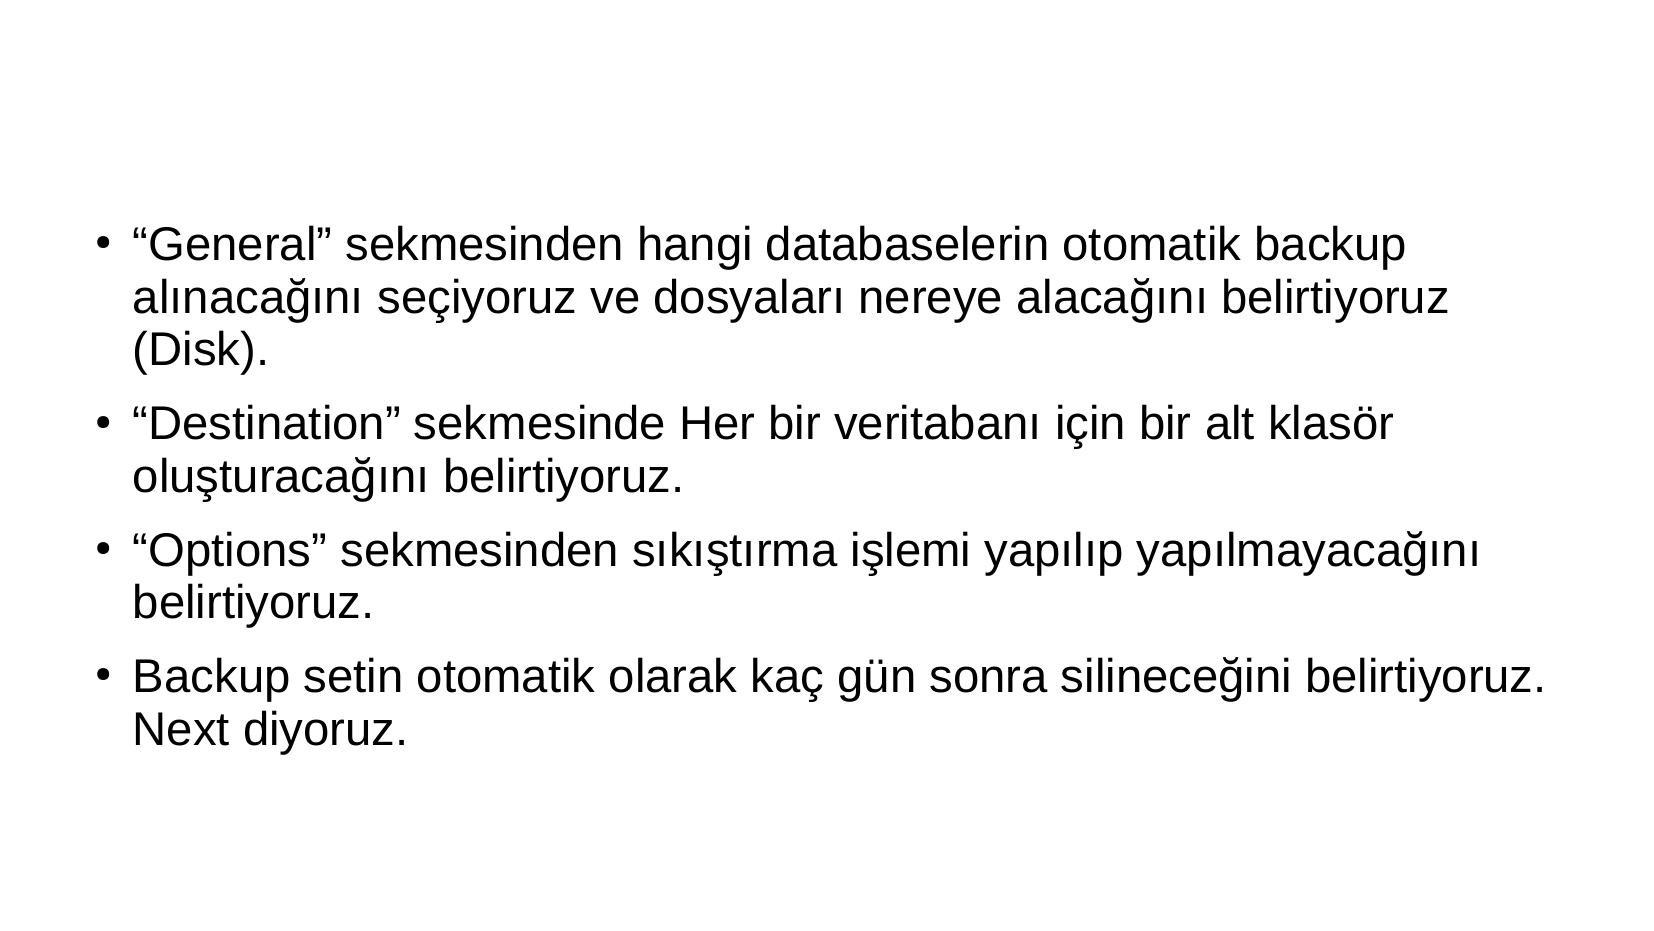

#
“General” sekmesinden hangi databaselerin otomatik backup alınacağını seçiyoruz ve dosyaları nereye alacağını belirtiyoruz (Disk).
“Destination” sekmesinde Her bir veritabanı için bir alt klasör oluşturacağını belirtiyoruz.
“Options” sekmesinden sıkıştırma işlemi yapılıp yapılmayacağını belirtiyoruz.
Backup setin otomatik olarak kaç gün sonra silineceğini belirtiyoruz. Next diyoruz.